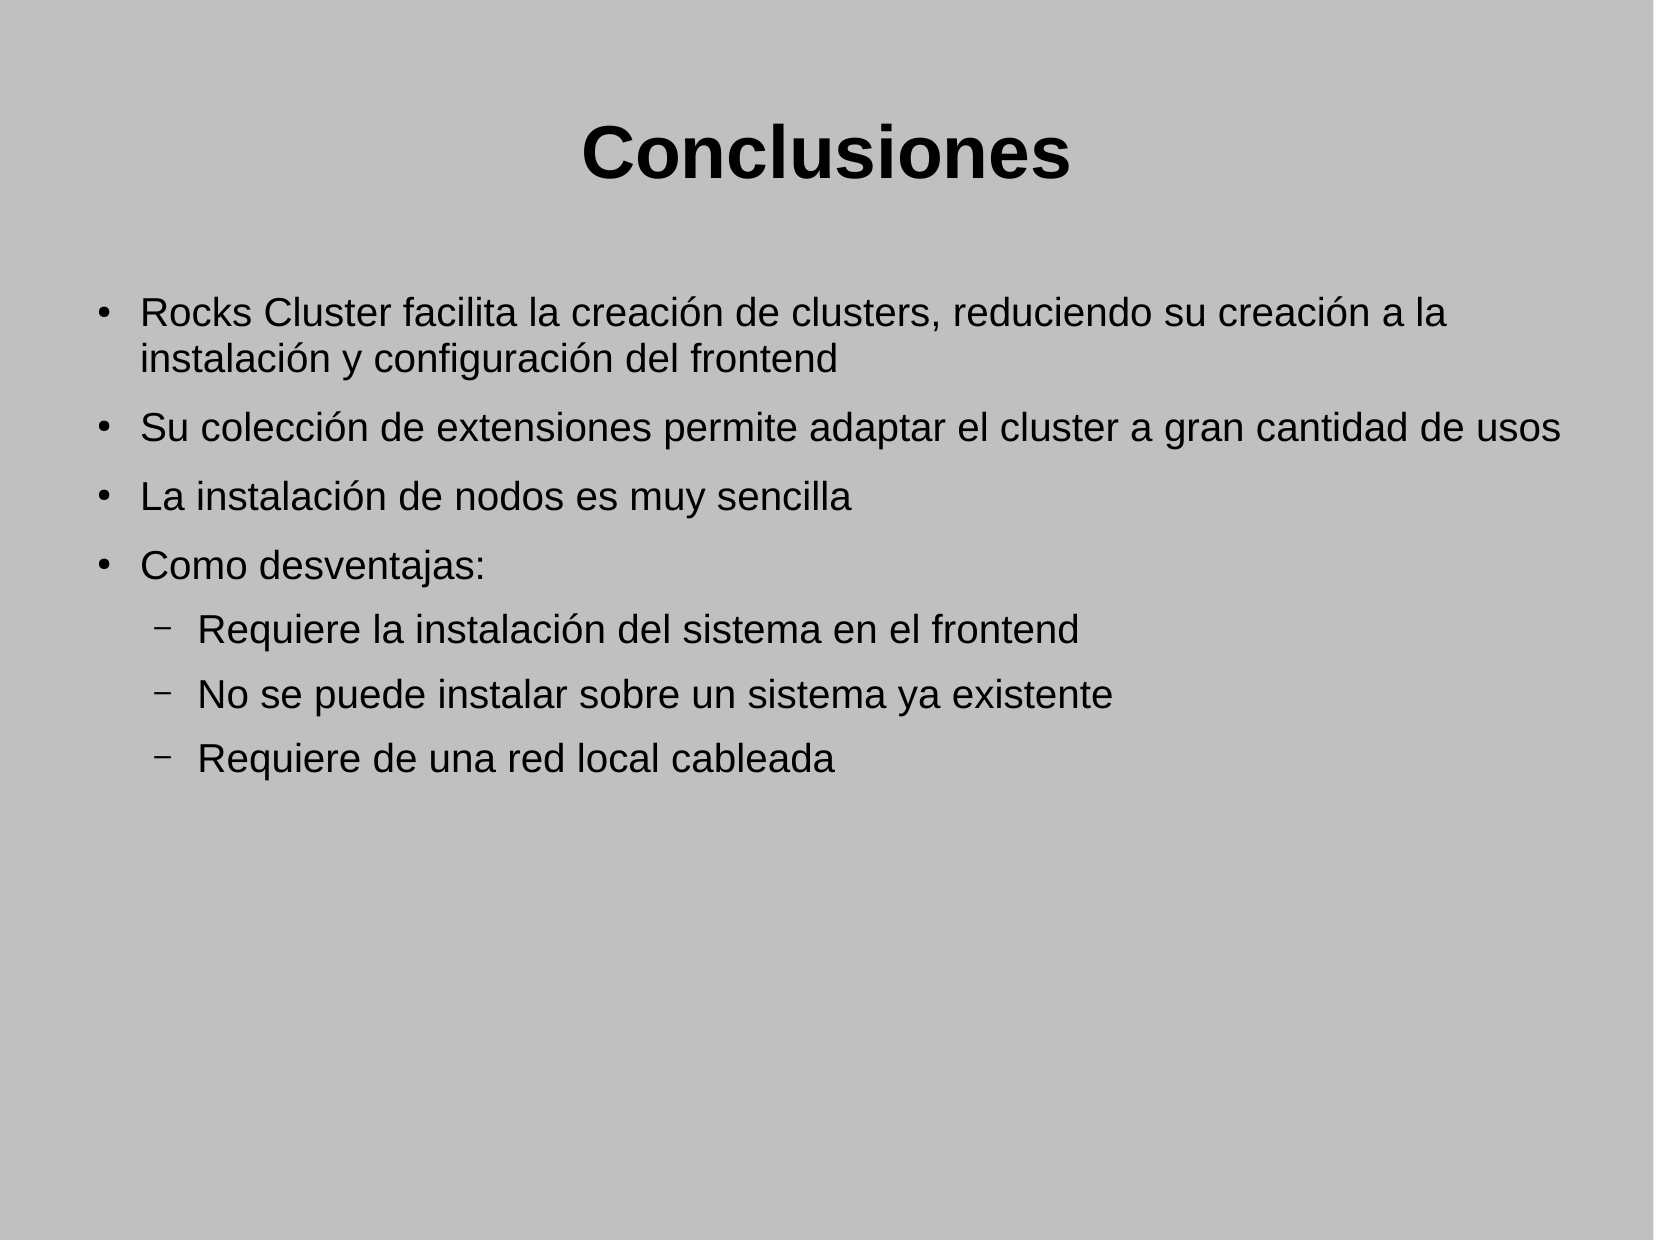

# Conclusiones
Rocks Cluster facilita la creación de clusters, reduciendo su creación a la instalación y configuración del frontend
Su colección de extensiones permite adaptar el cluster a gran cantidad de usos
La instalación de nodos es muy sencilla
Como desventajas:
Requiere la instalación del sistema en el frontend
No se puede instalar sobre un sistema ya existente
Requiere de una red local cableada